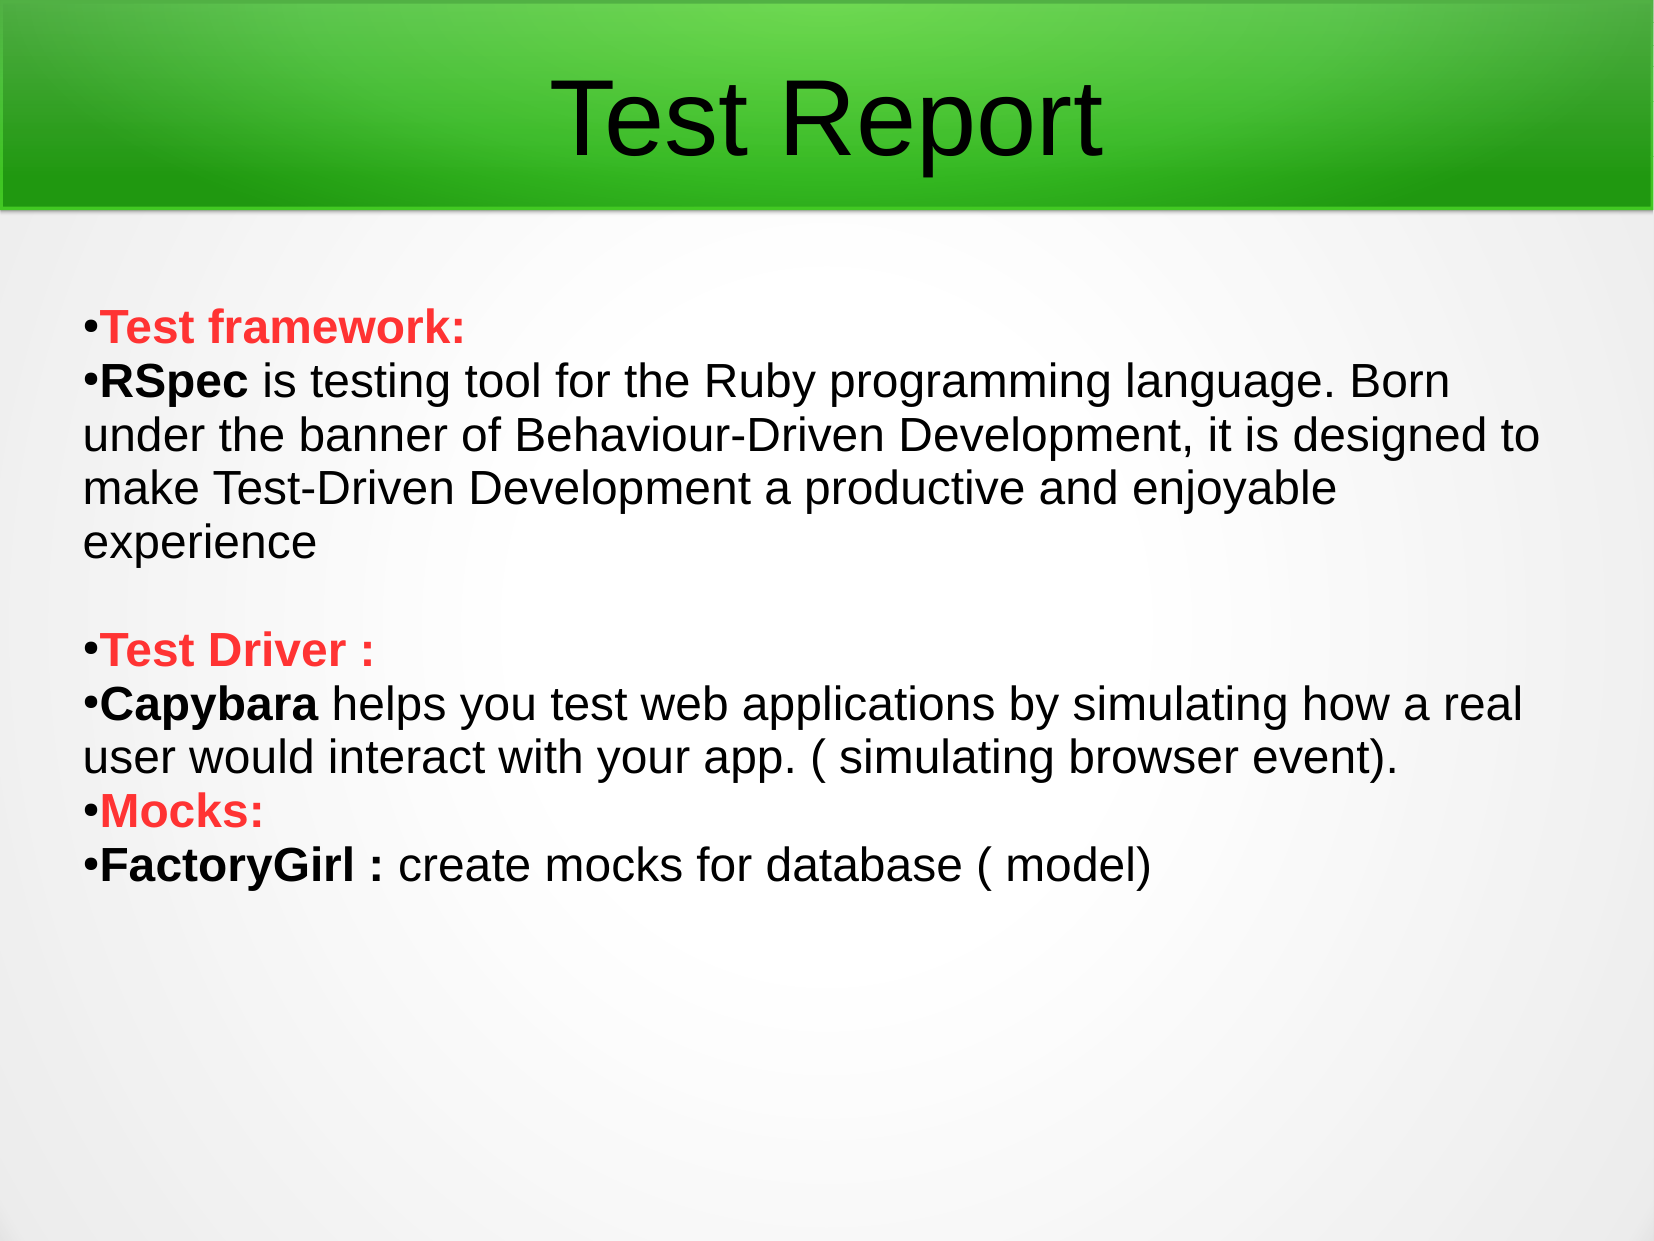

Test Report
# Test framework:
RSpec is testing tool for the Ruby programming language. Born under the banner of Behaviour-Driven Development, it is designed to make Test-Driven Development a productive and enjoyable experience
Test Driver :
Capybara helps you test web applications by simulating how a real user would interact with your app. ( simulating browser event).
Mocks:
FactoryGirl : create mocks for database ( model)